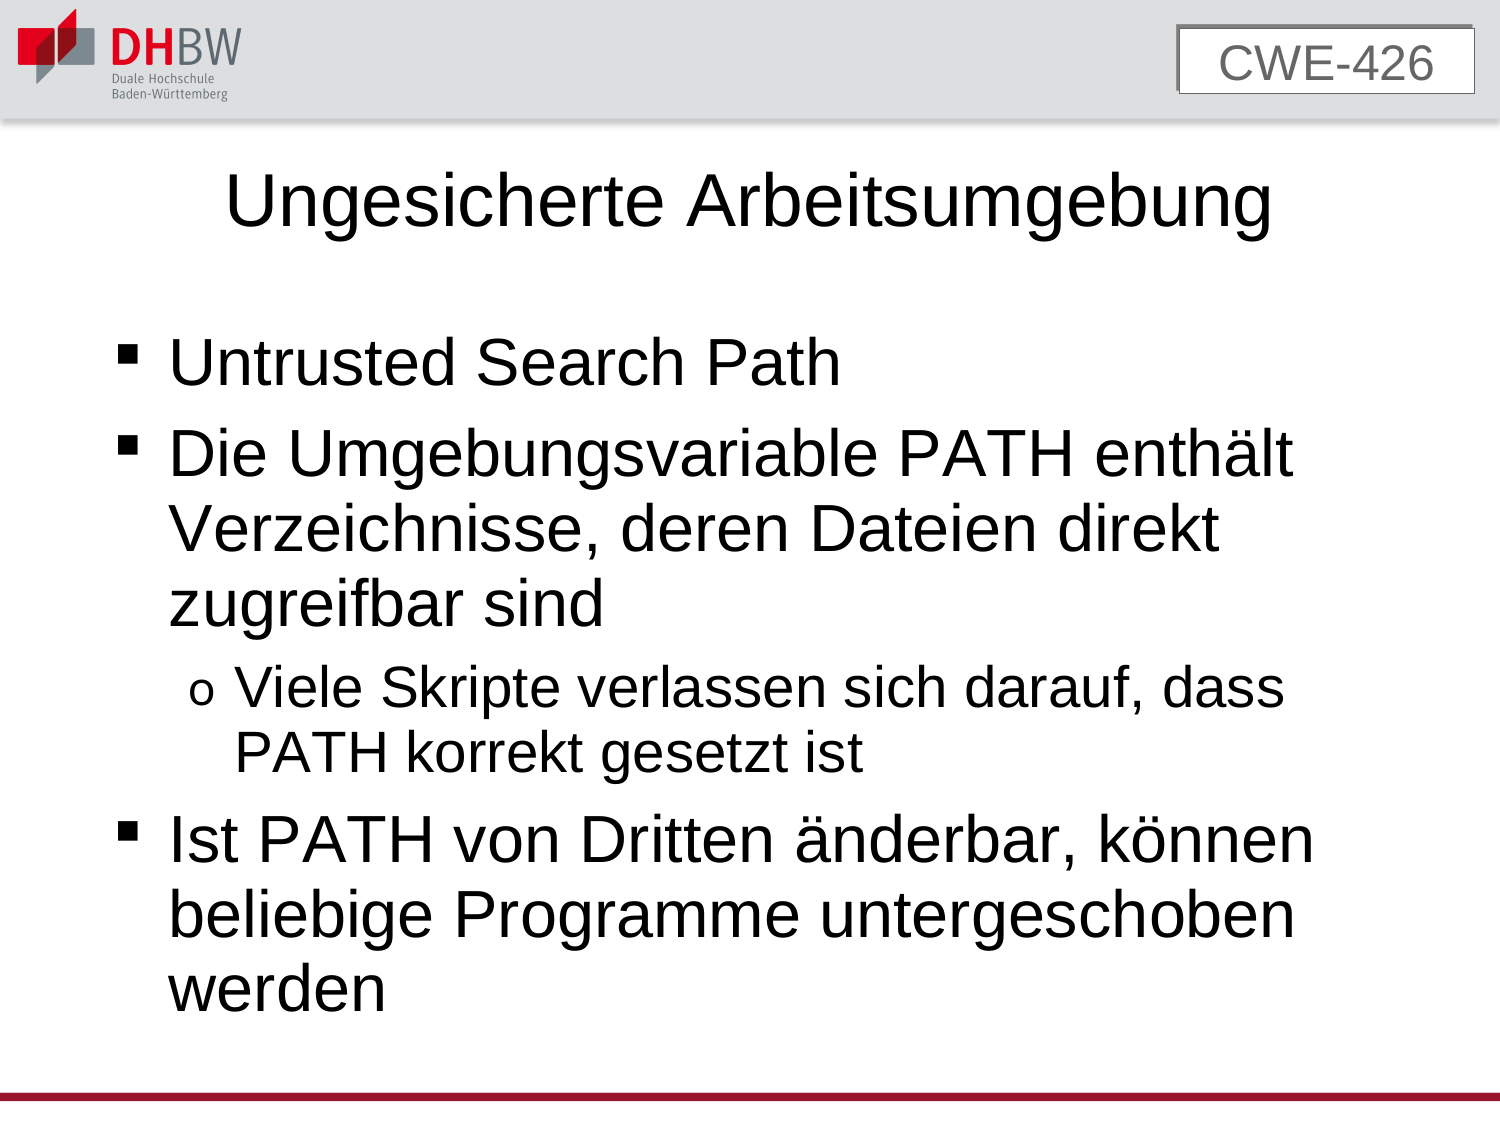

CWE-426
# Ungesicherte Arbeitsumgebung
Untrusted Search Path
Die Umgebungsvariable PATH enthält Verzeichnisse, deren Dateien direkt zugreifbar sind
Viele Skripte verlassen sich darauf, dass PATH korrekt gesetzt ist
Ist PATH von Dritten änderbar, können beliebige Programme untergeschoben werden